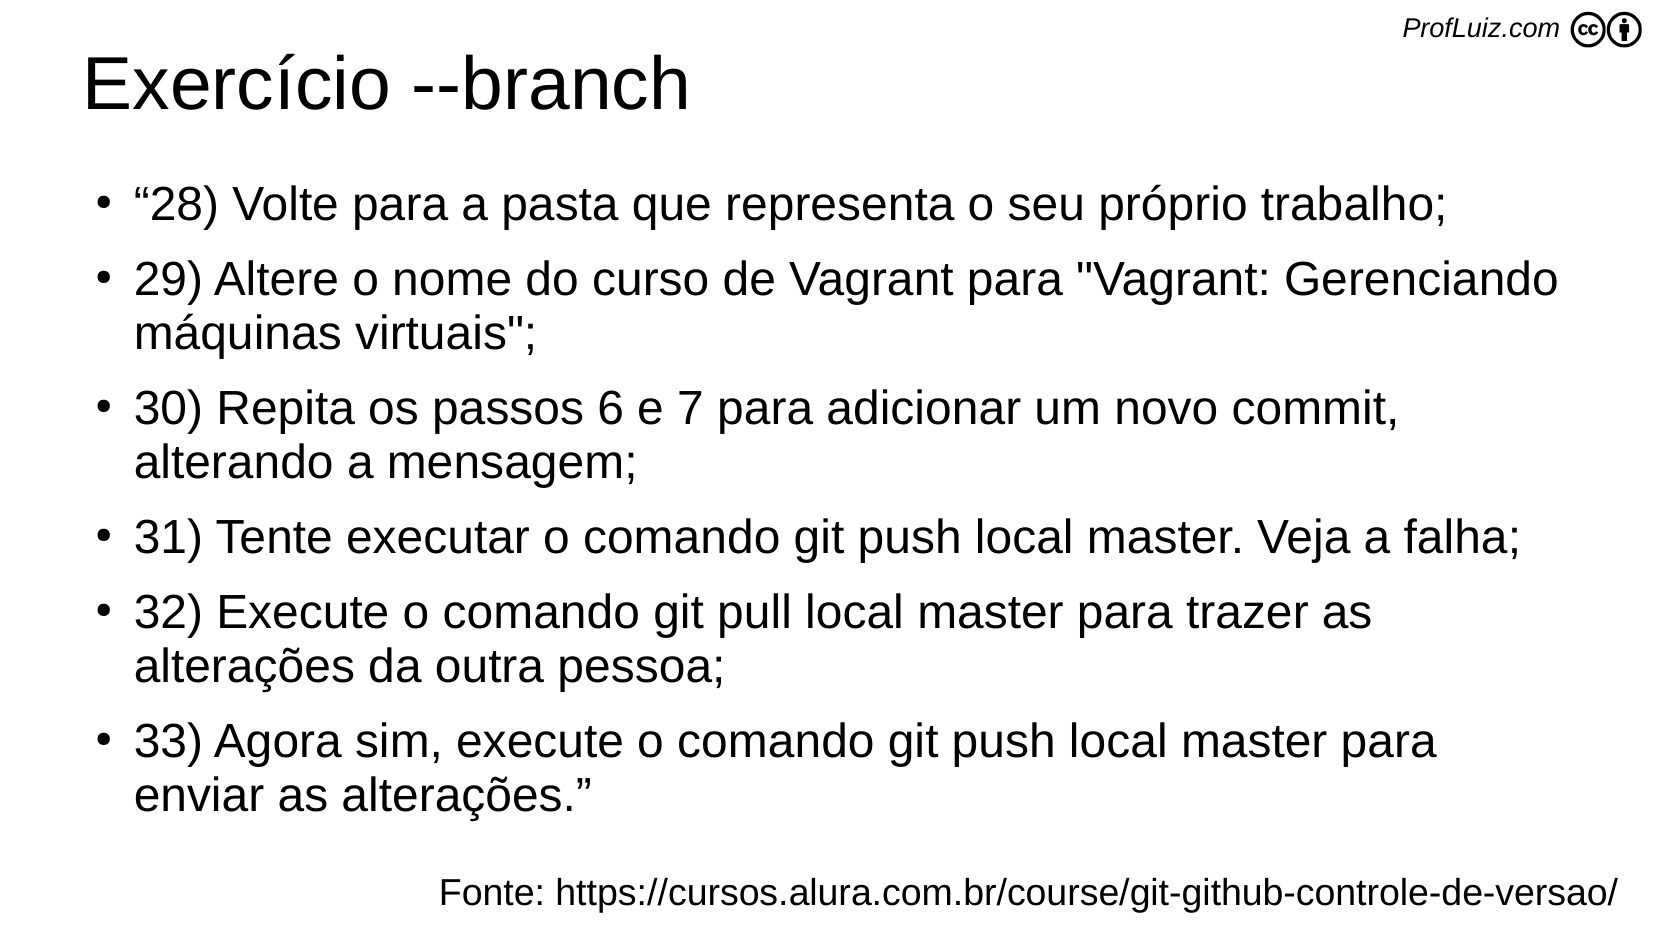

# Exercício --branch
“28) Volte para a pasta que representa o seu próprio trabalho;
29) Altere o nome do curso de Vagrant para "Vagrant: Gerenciando máquinas virtuais";
30) Repita os passos 6 e 7 para adicionar um novo commit, alterando a mensagem;
31) Tente executar o comando git push local master. Veja a falha;
32) Execute o comando git pull local master para trazer as alterações da outra pessoa;
33) Agora sim, execute o comando git push local master para enviar as alterações.”
Fonte: https://cursos.alura.com.br/course/git-github-controle-de-versao/